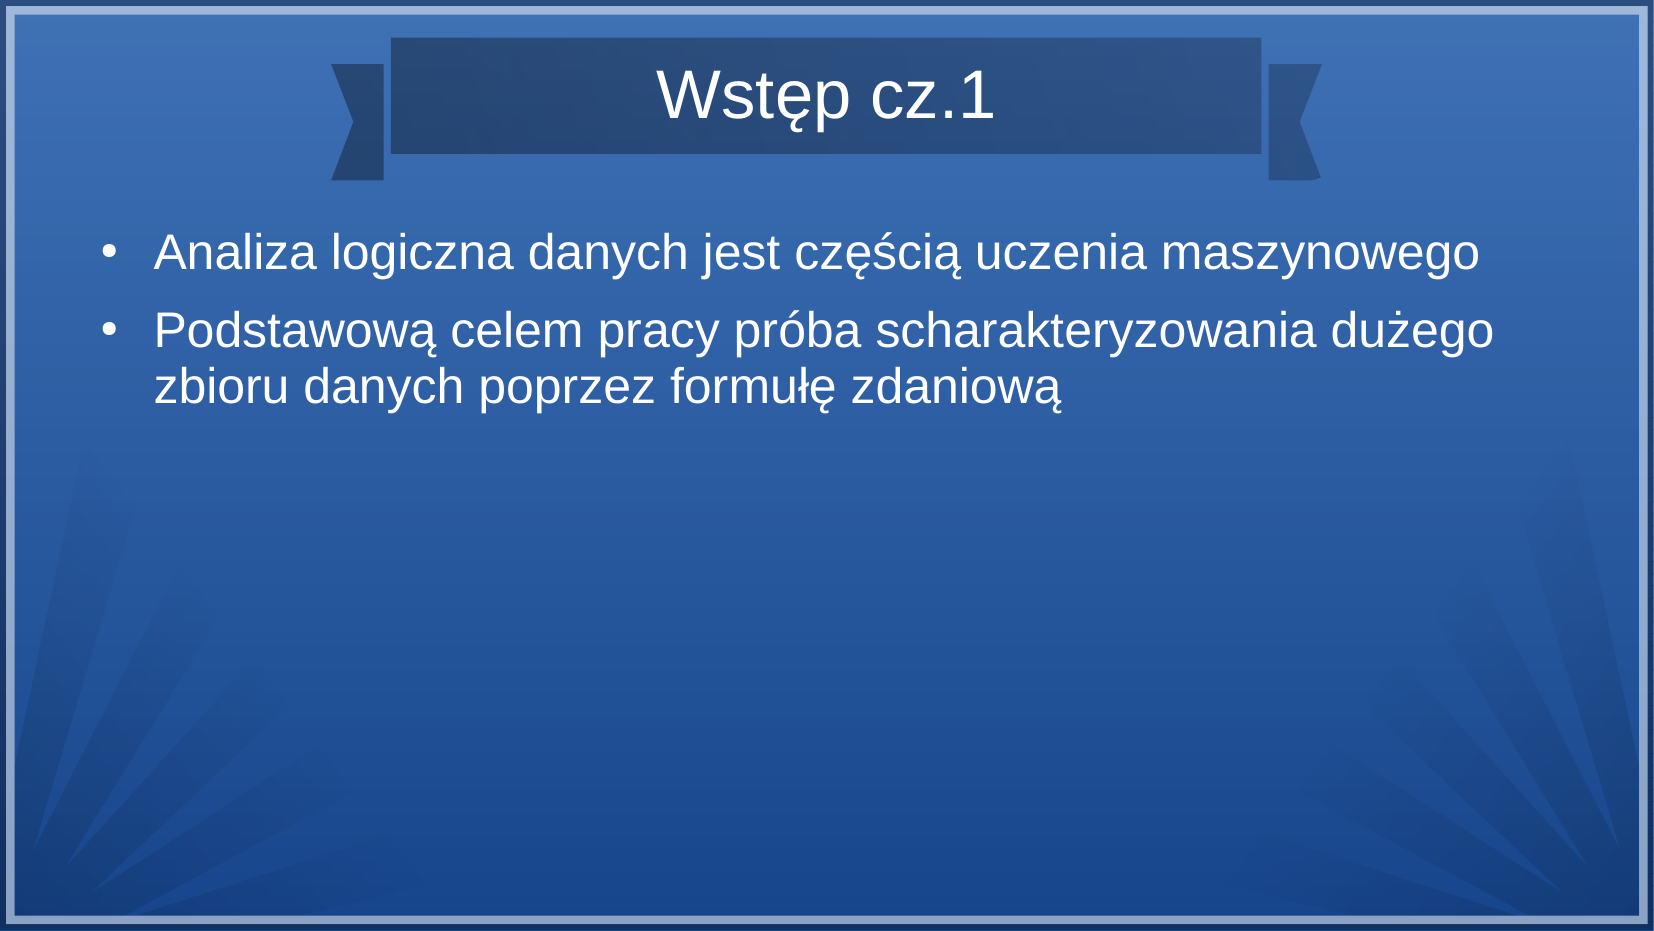

# Wstęp cz.1
Analiza logiczna danych jest częścią uczenia maszynowego
Podstawową celem pracy próba scharakteryzowania dużego zbioru danych poprzez formułę zdaniową